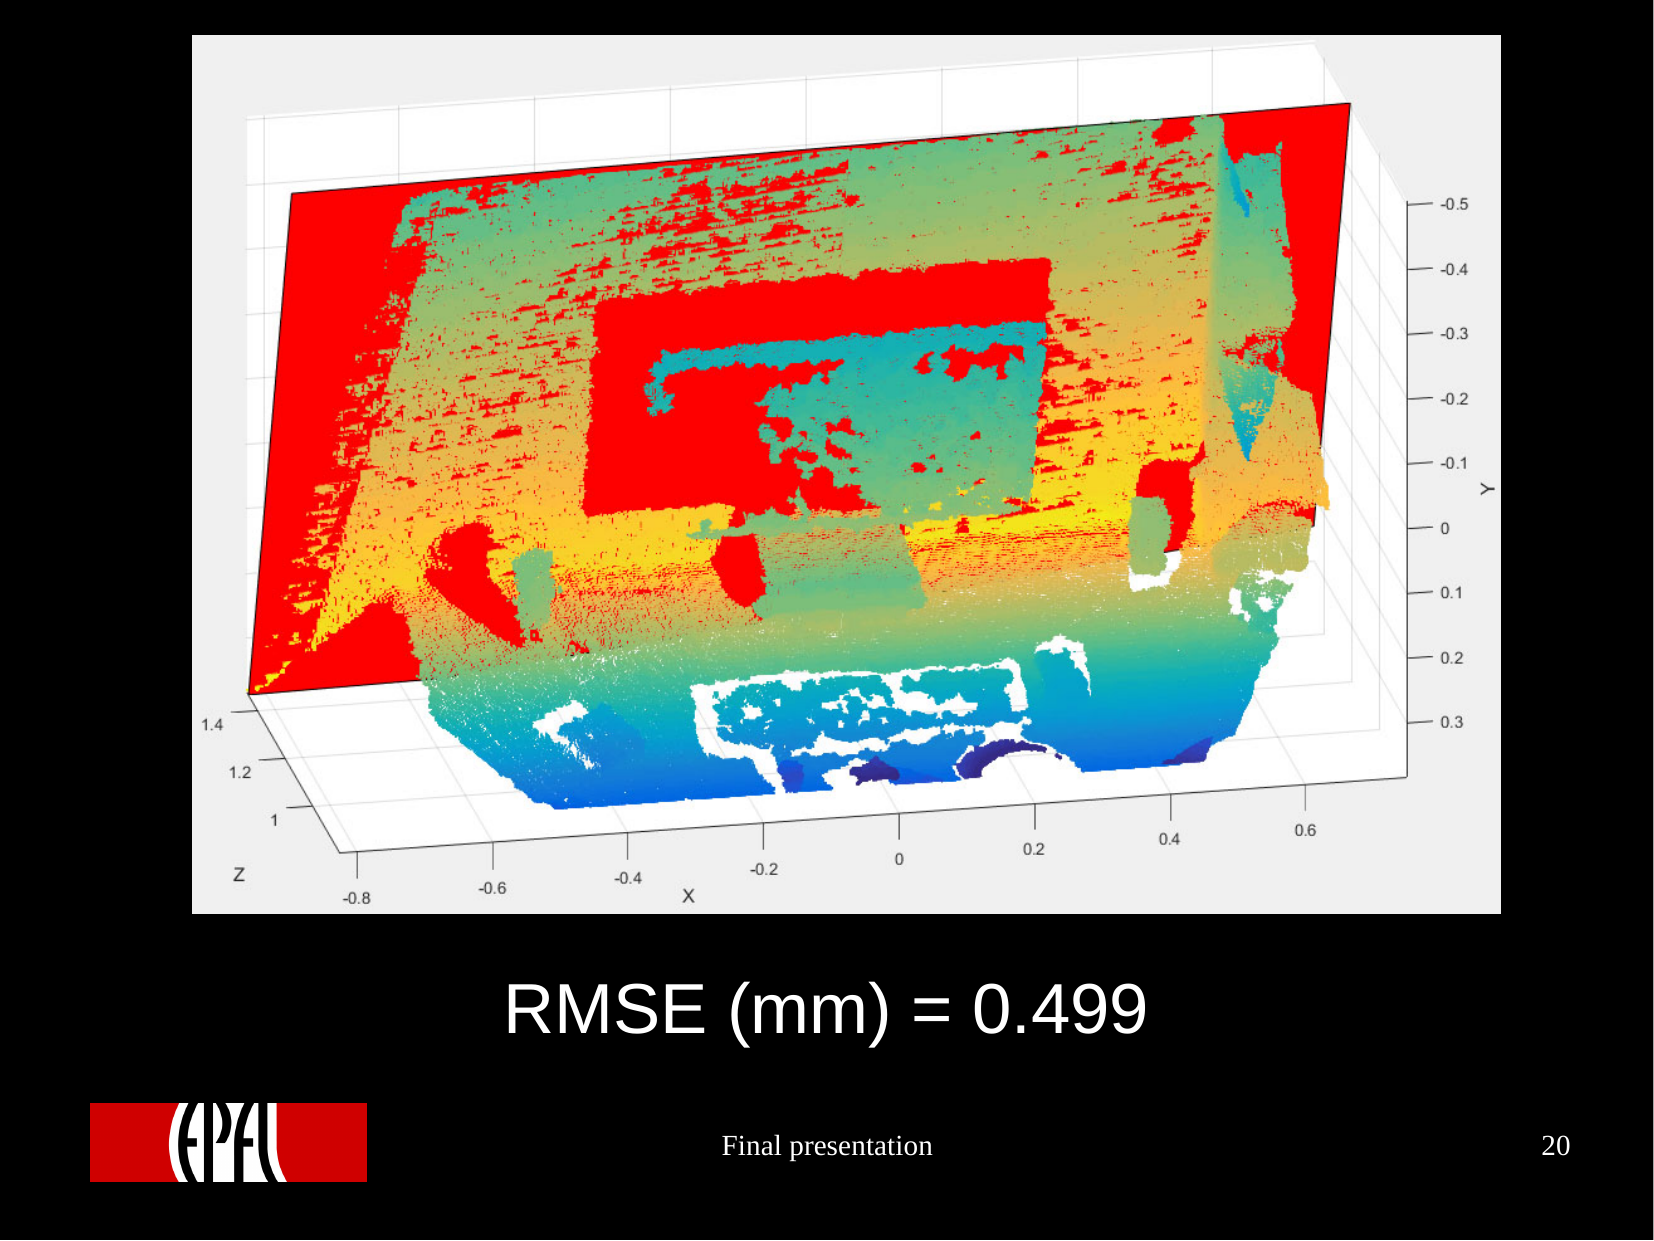

# RMSE (mm) = 0.499
Final presentation
20